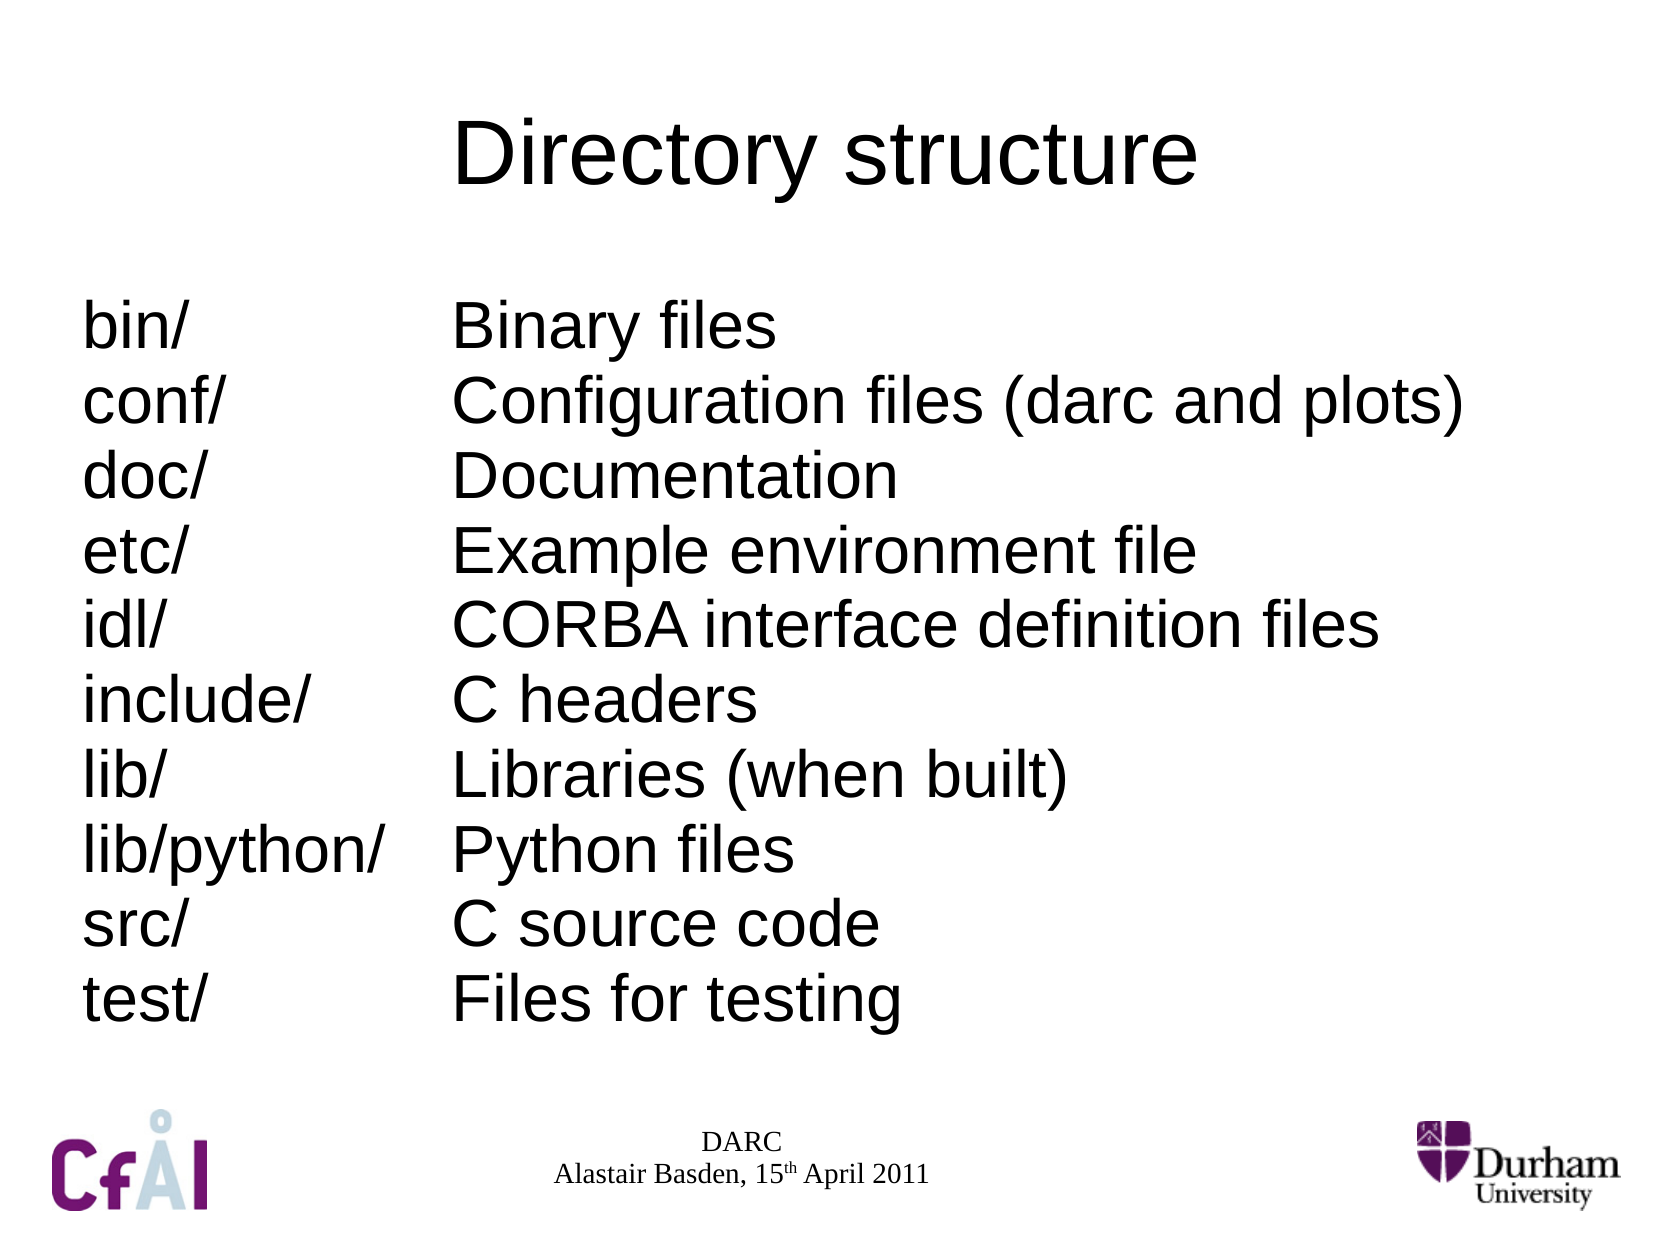

# Directory structure
bin/				Binary files
conf/				Configuration files (darc and plots)
doc/				Documentation
etc/				Example environment file
idl/				CORBA interface definition files
include/		C headers
lib/				Libraries (when built)
lib/python/	Python files
src/				C source code
test/				Files for testing